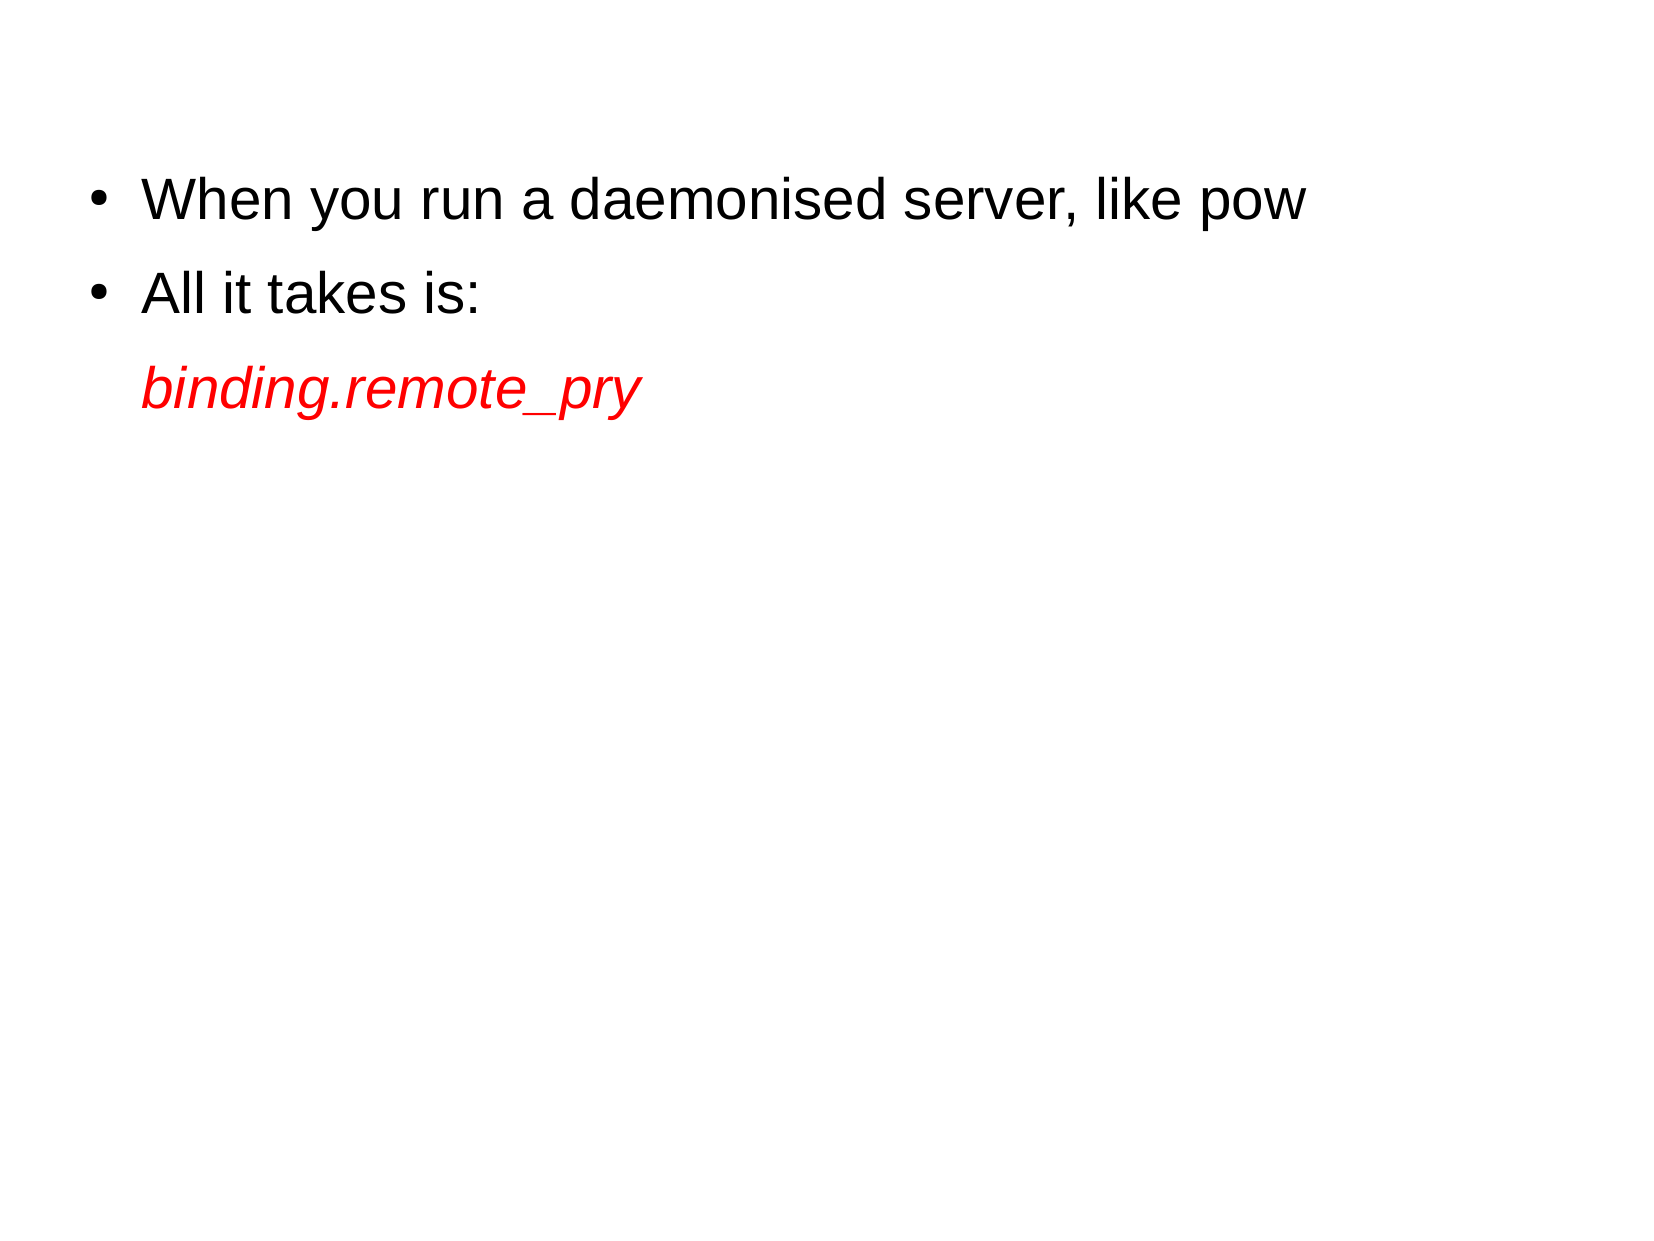

# When you run a daemonised server, like pow
All it takes is:
binding.remote_pry